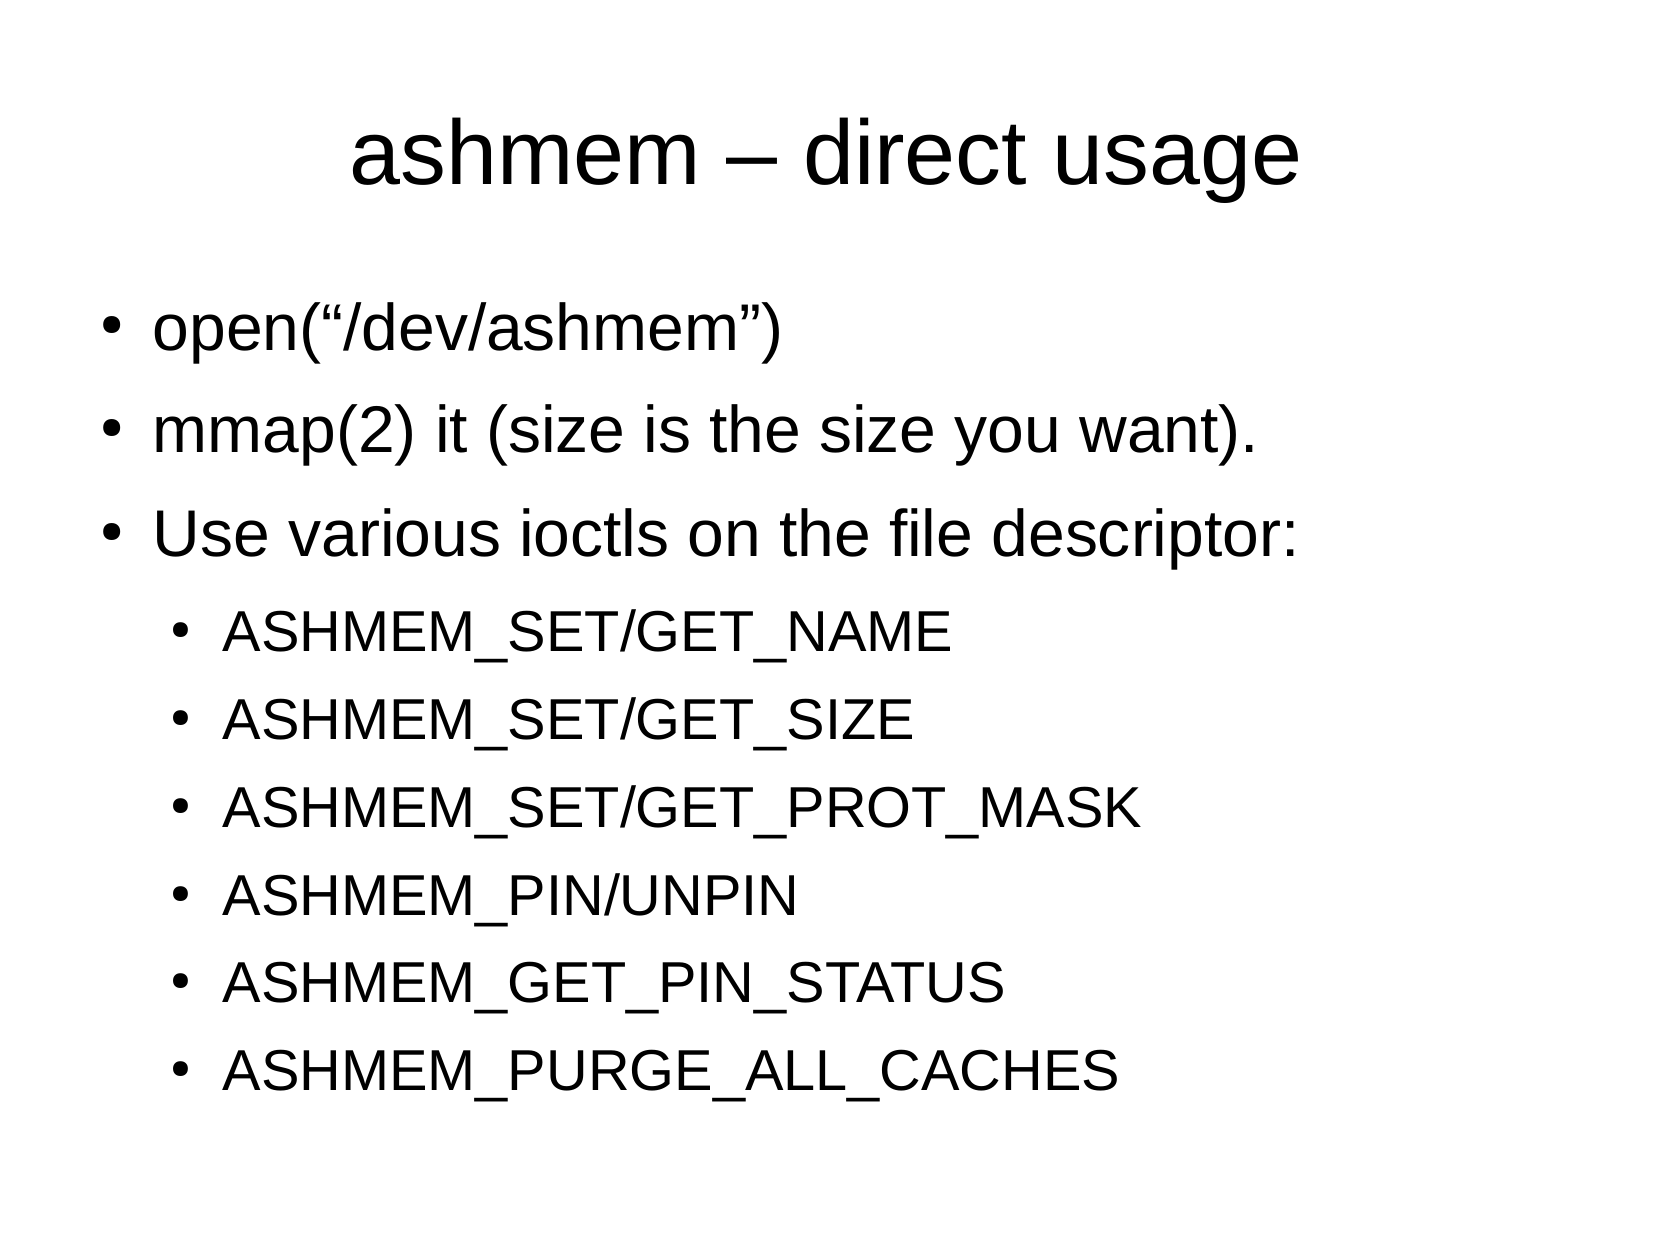

# ashmem – direct usage
open(“/dev/ashmem”)
mmap(2) it (size is the size you want).
Use various ioctls on the file descriptor:
ASHMEM_SET/GET_NAME
ASHMEM_SET/GET_SIZE
ASHMEM_SET/GET_PROT_MASK
ASHMEM_PIN/UNPIN
ASHMEM_GET_PIN_STATUS
ASHMEM_PURGE_ALL_CACHES